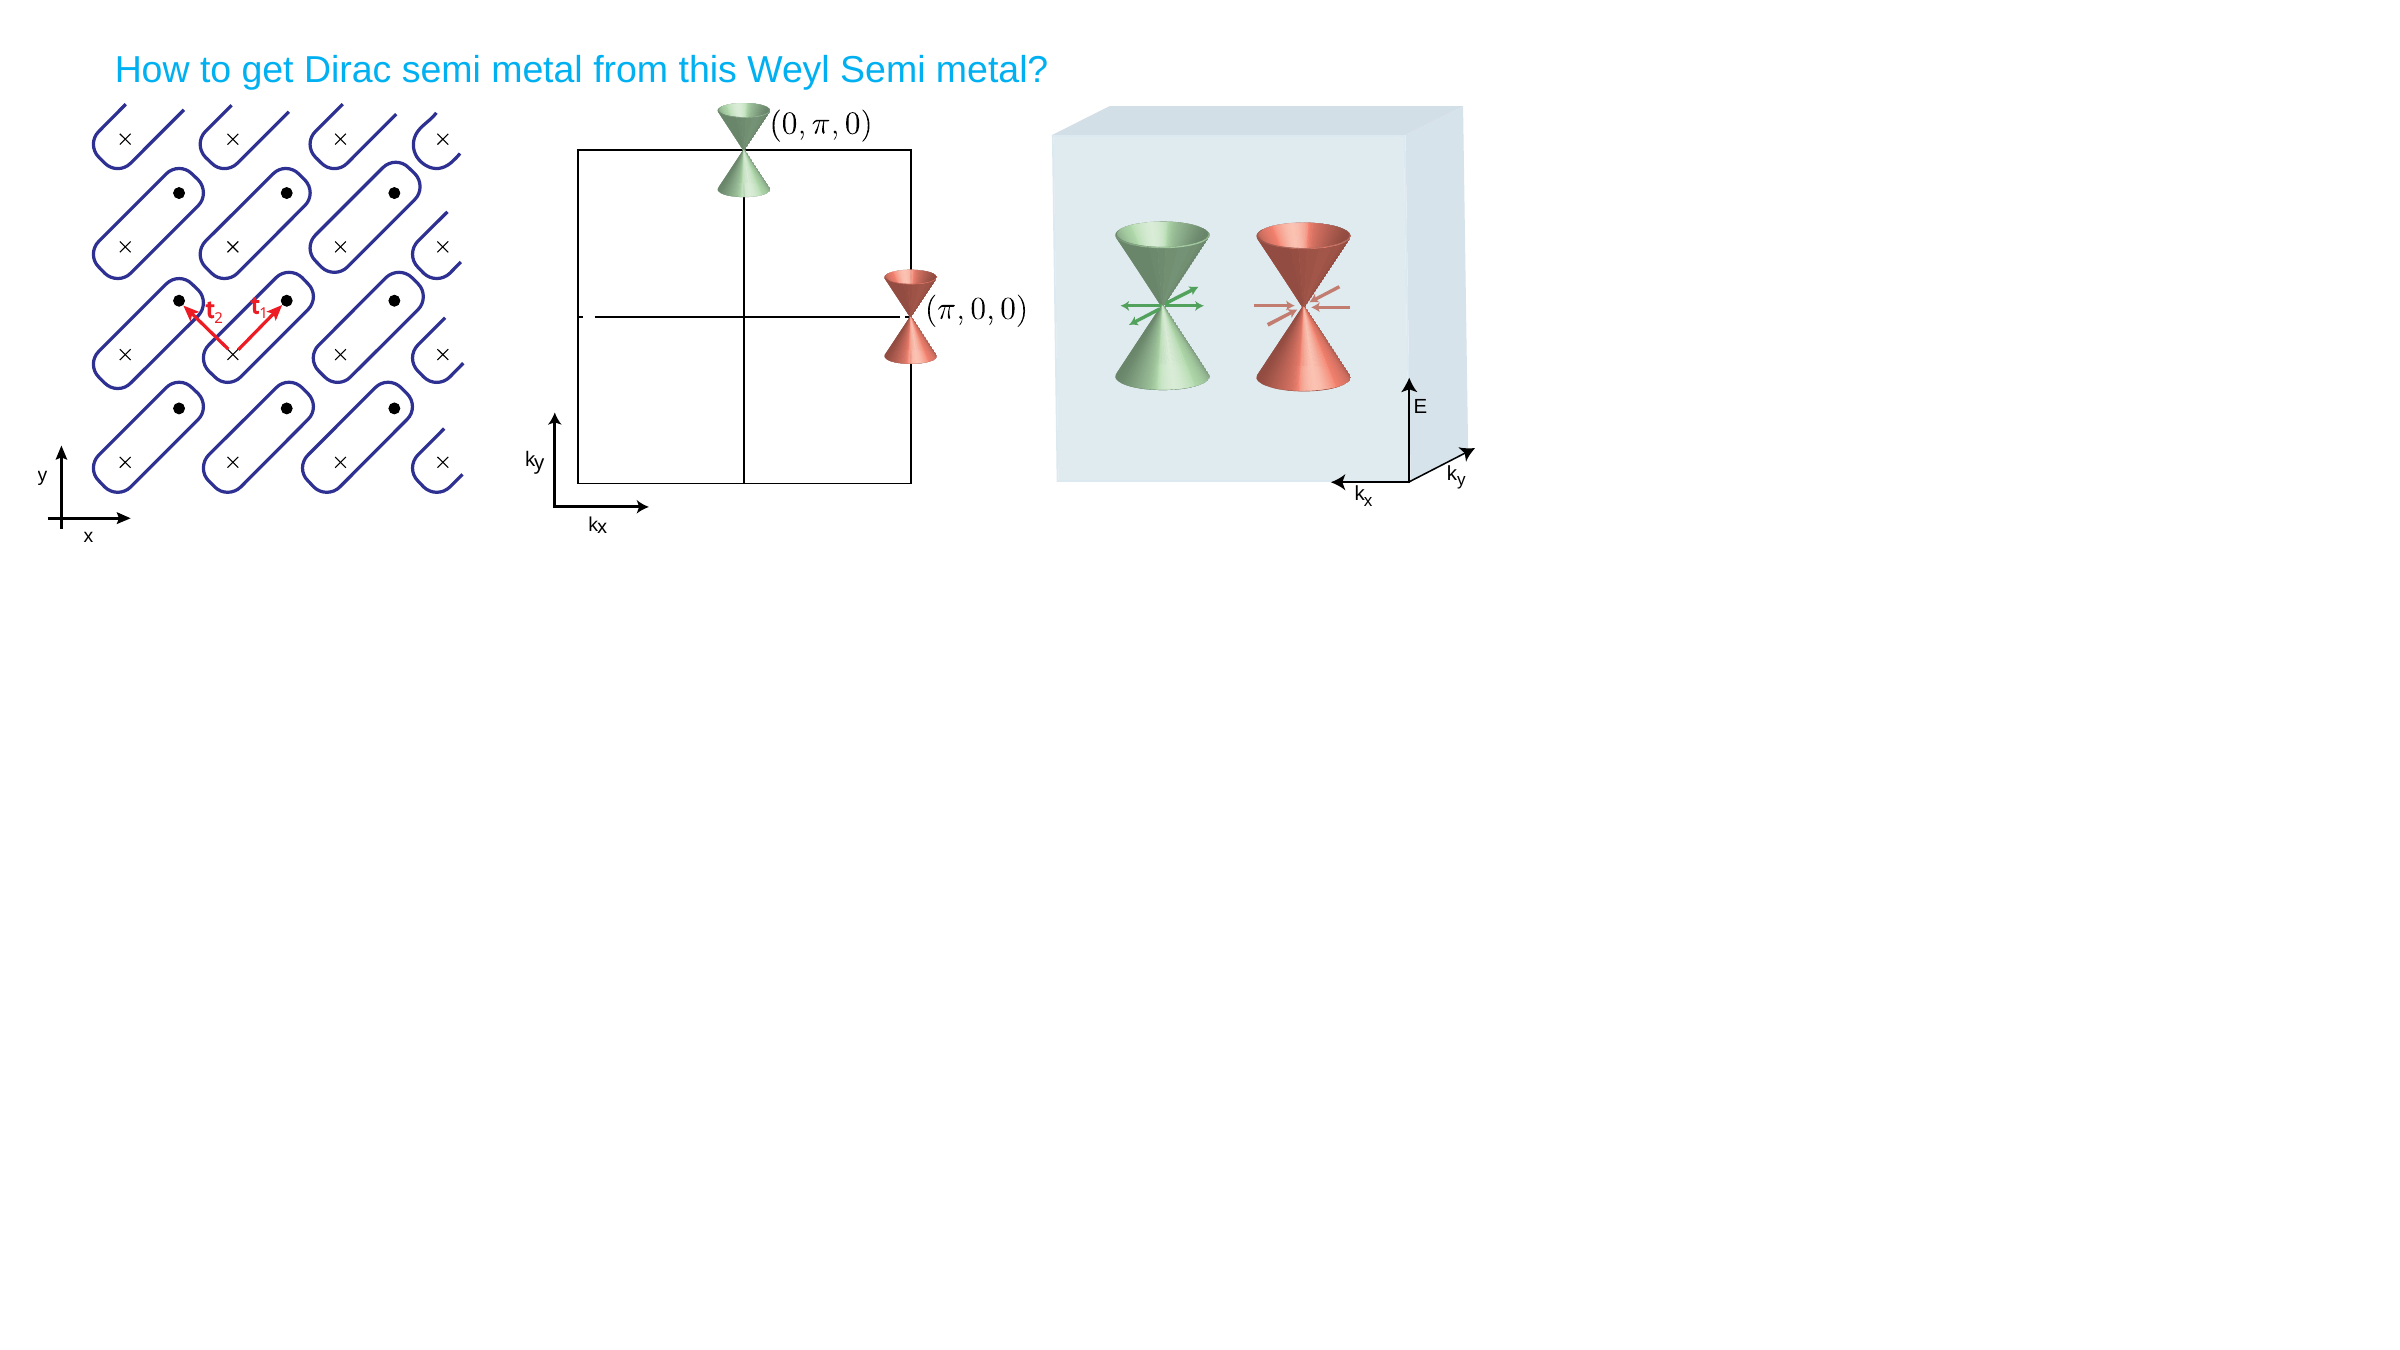

How to get Dirac semi metal from this Weyl Semi metal?